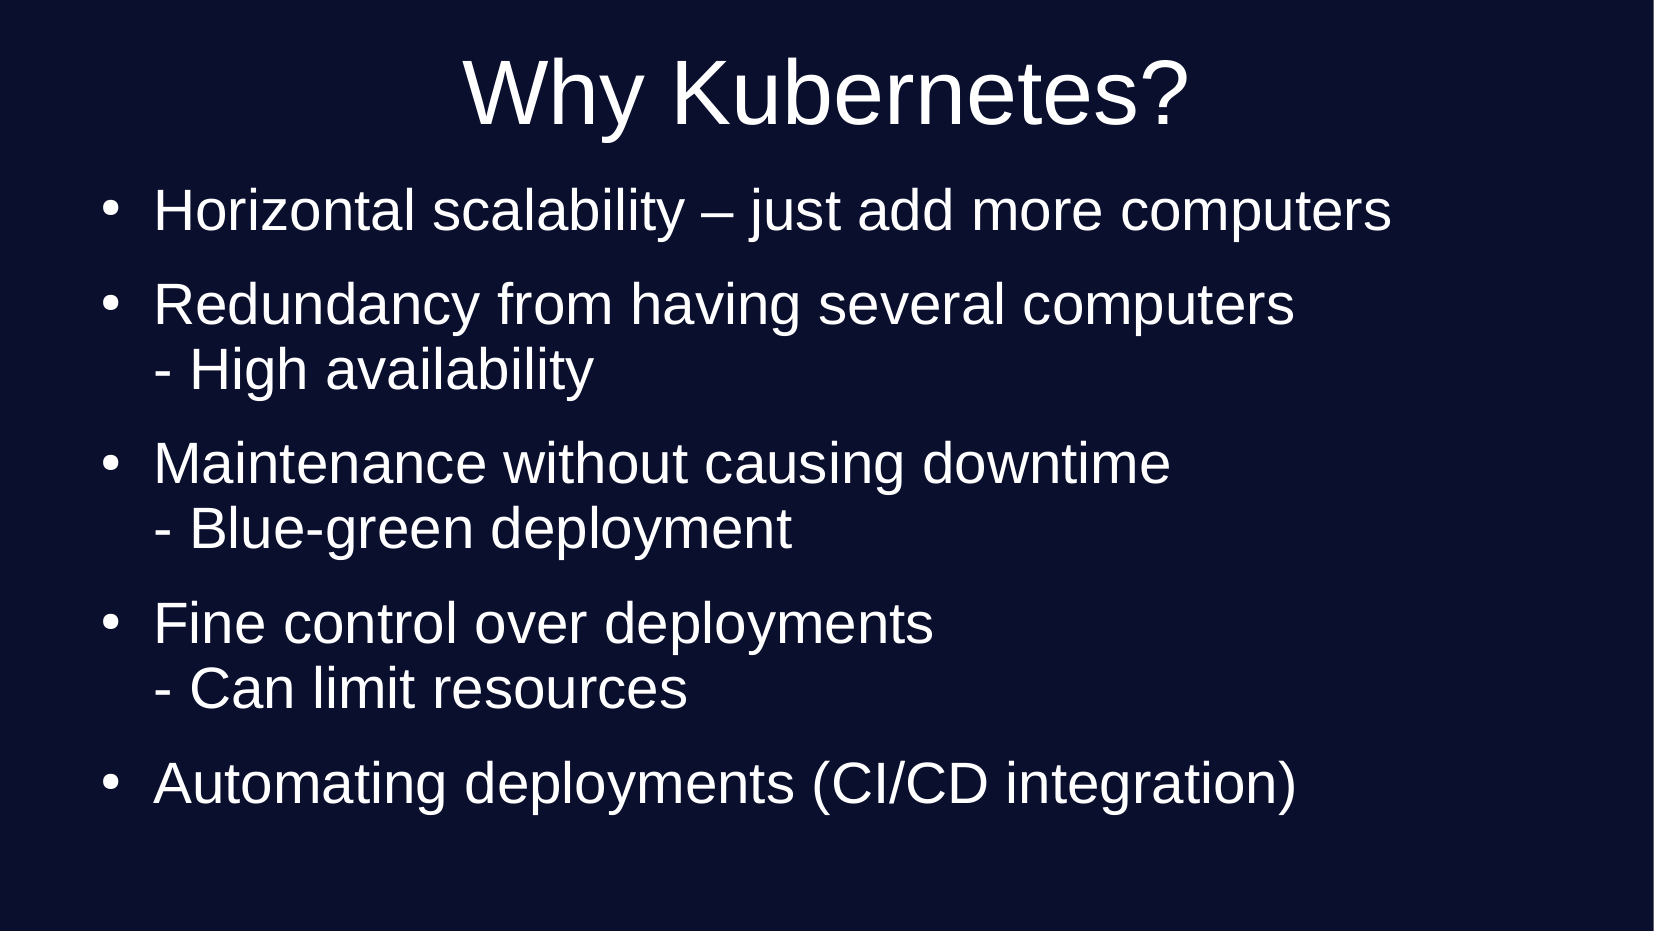

# Why Kubernetes?
Horizontal scalability – just add more computers
Redundancy from having several computers
- High availability
Maintenance without causing downtime
- Blue-green deployment
Fine control over deployments
- Can limit resources
Automating deployments (CI/CD integration)